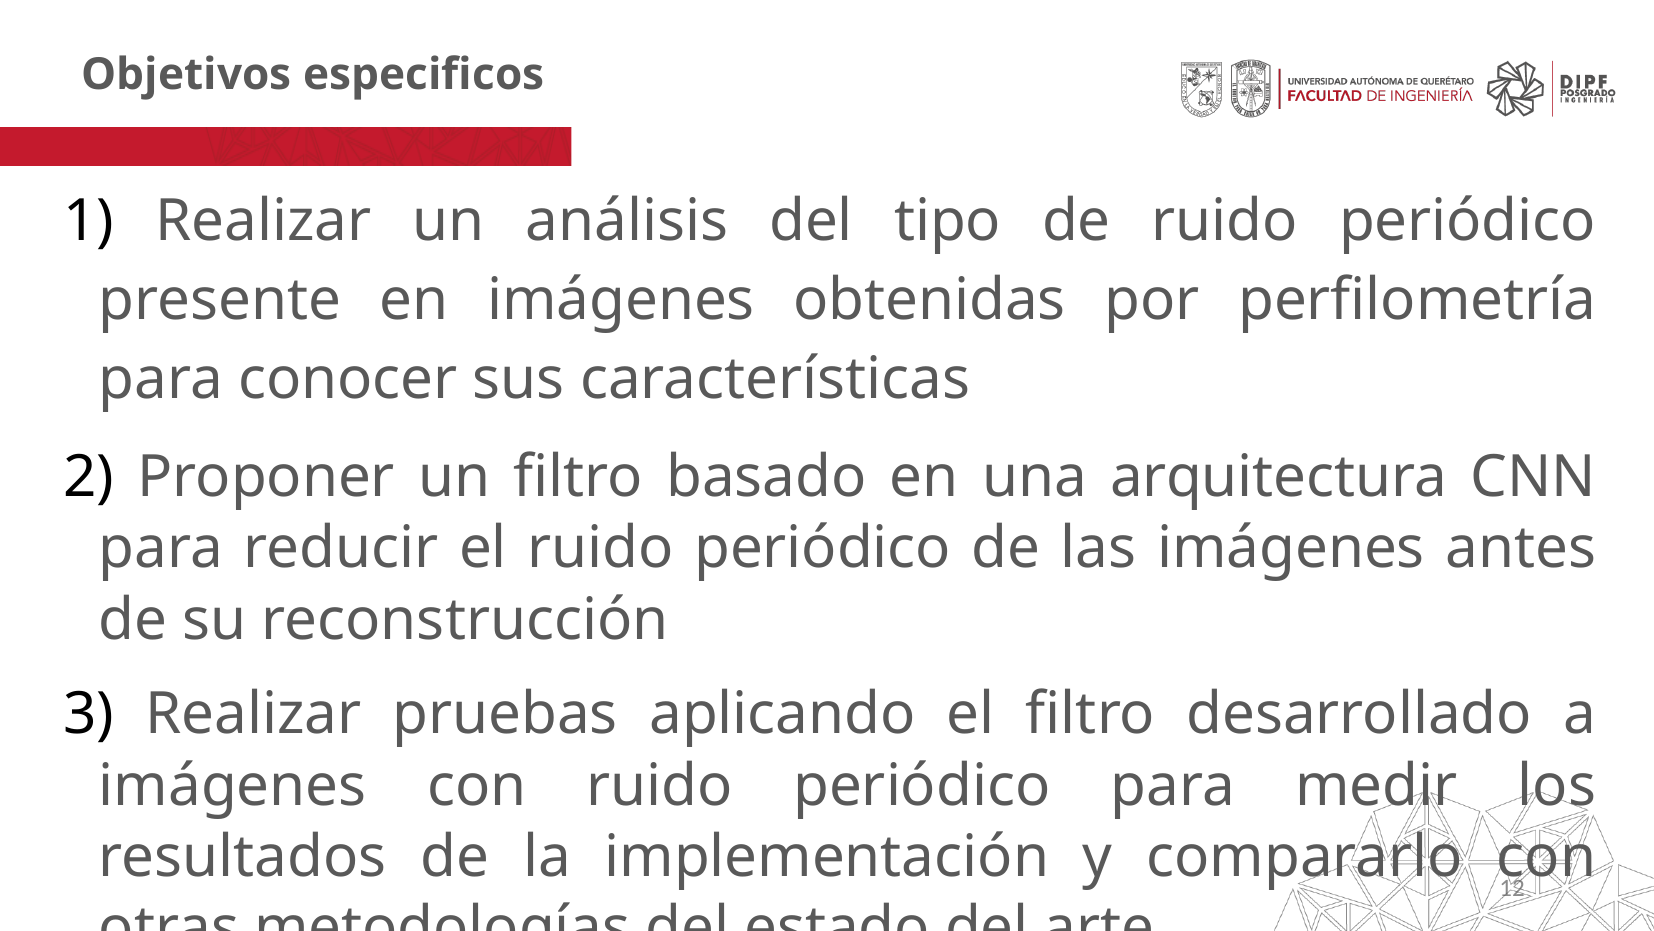

Objetivos especificos
 Realizar un análisis del tipo de ruido periódico presente en imágenes obtenidas por perfilometría para conocer sus características
 Proponer un filtro basado en una arquitectura CNN para reducir el ruido periódico de las imágenes antes de su reconstrucción
 Realizar pruebas aplicando el filtro desarrollado a imágenes con ruido periódico para medir los resultados de la implementación y compararlo con otras metodologías del estado del arte.
12